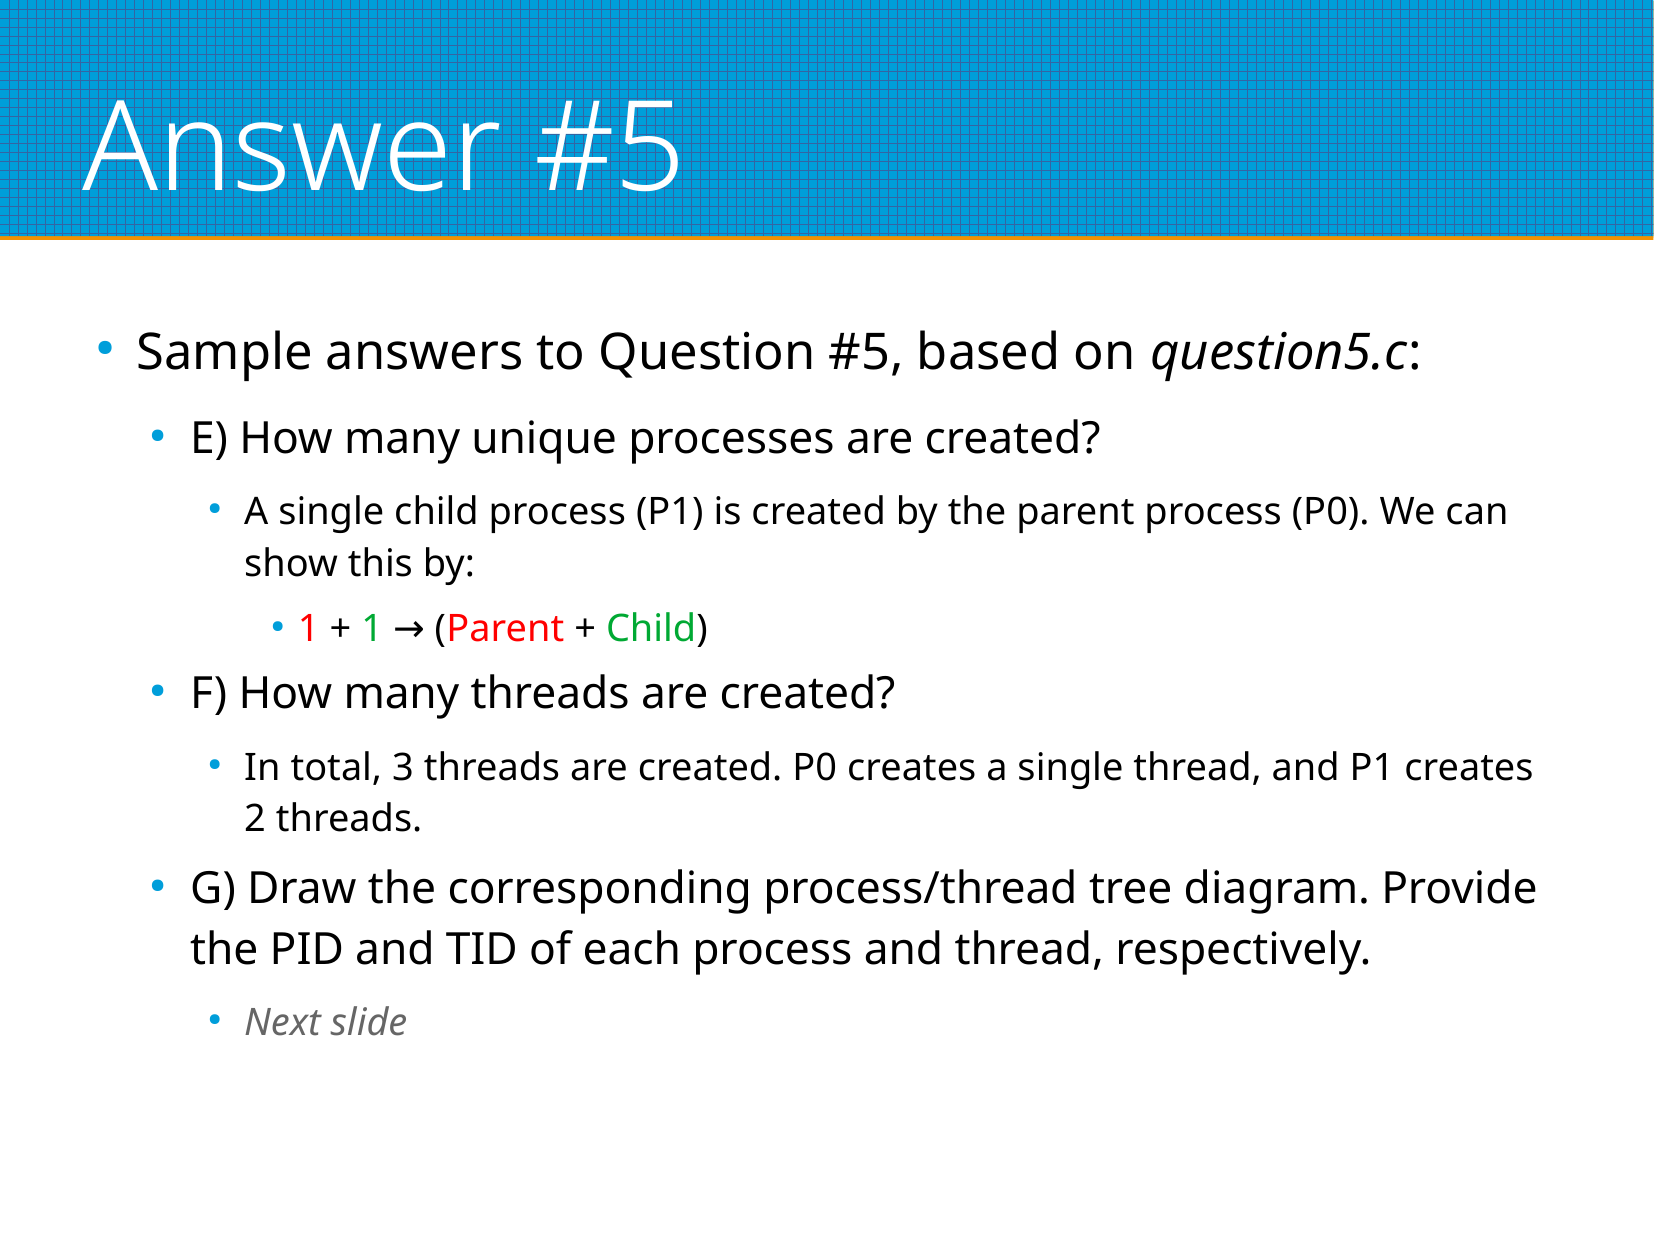

# Answer #5
Sample answers to Question #5, based on question5.c:
E) How many unique processes are created?
A single child process (P1) is created by the parent process (P0). We can show this by:
1 + 1 → (Parent + Child)
F) How many threads are created?
In total, 3 threads are created. P0 creates a single thread, and P1 creates 2 threads.
G) Draw the corresponding process/thread tree diagram. Provide the PID and TID of each process and thread, respectively.
Next slide